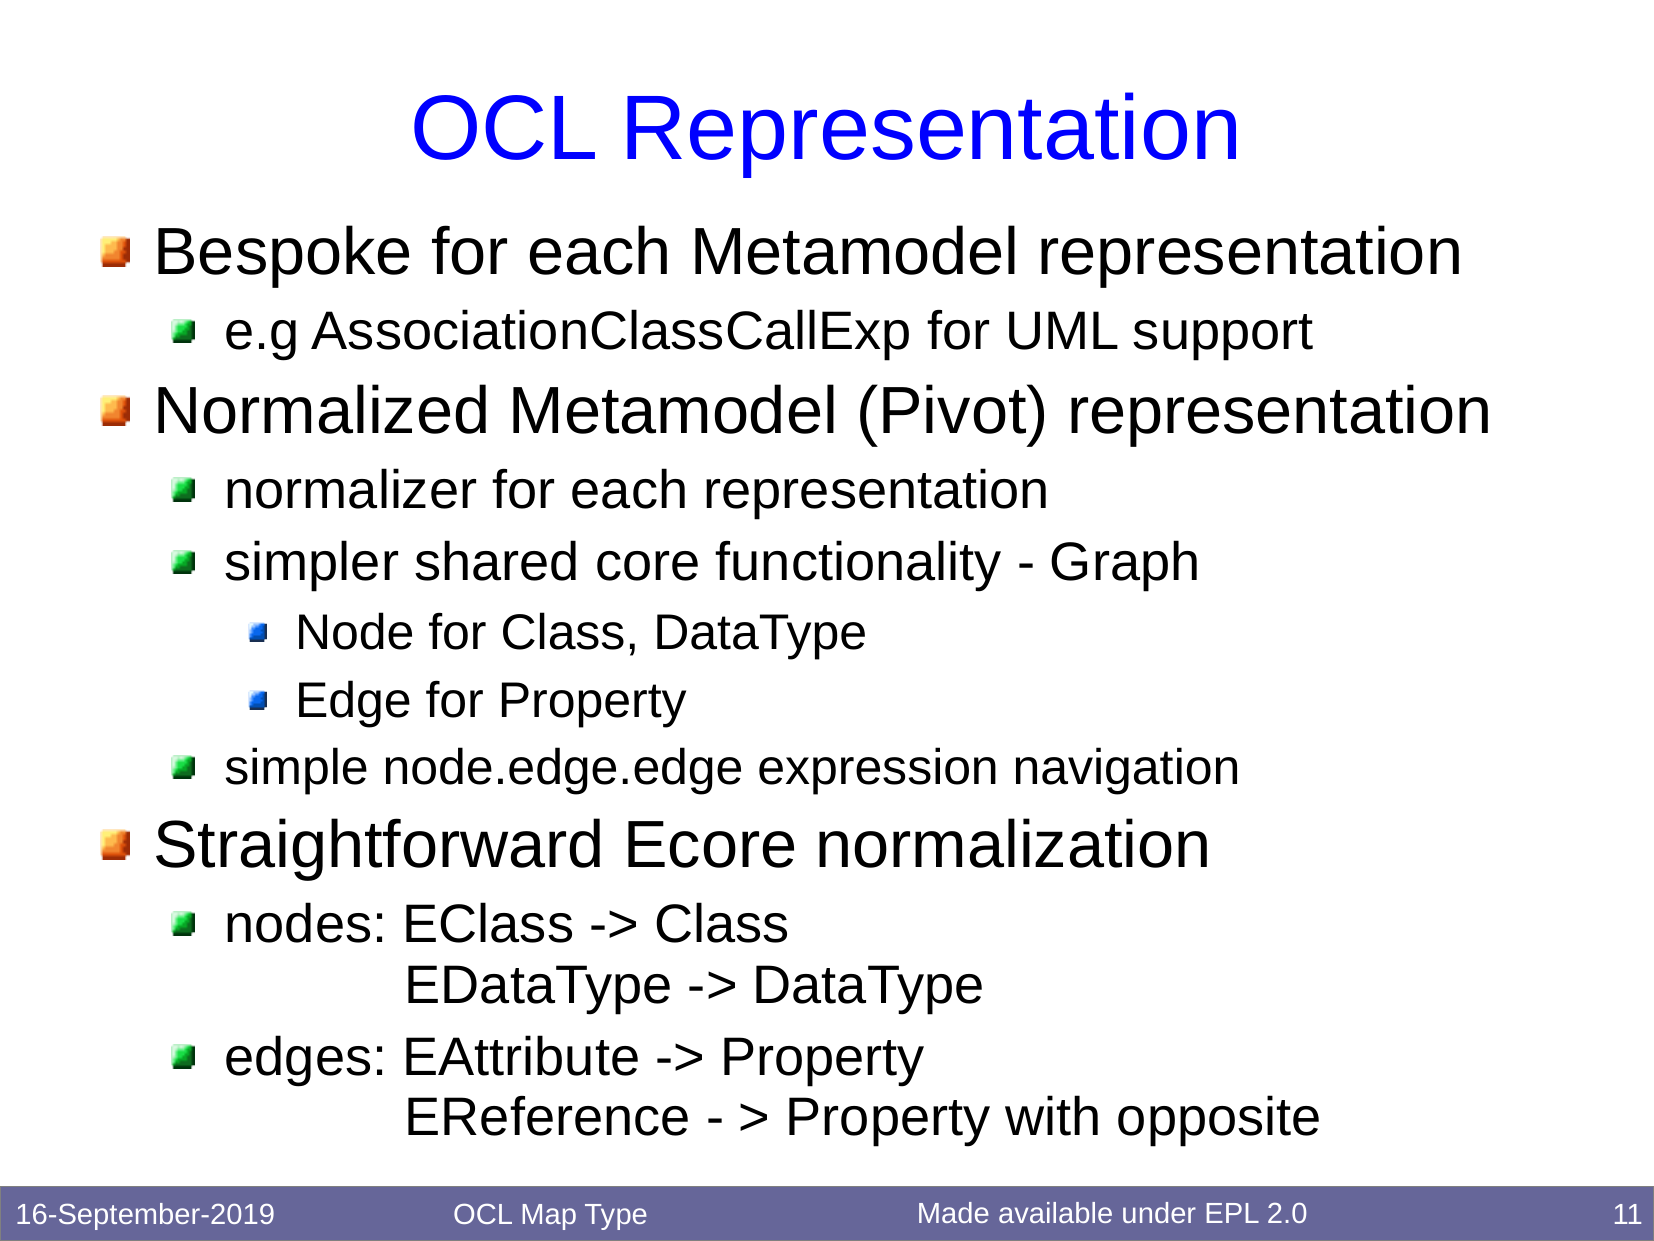

# OCL Representation
Bespoke for each Metamodel representation
e.g AssociationClassCallExp for UML support
Normalized Metamodel (Pivot) representation
normalizer for each representation
simpler shared core functionality - Graph
Node for Class, DataType
Edge for Property
simple node.edge.edge expression navigation
Straightforward Ecore normalization
nodes: EClass -> Class
 EDataType -> DataType
edges: EAttribute -> Property
 EReference - > Property with opposite
16-September-2019
OCL Map Type
11